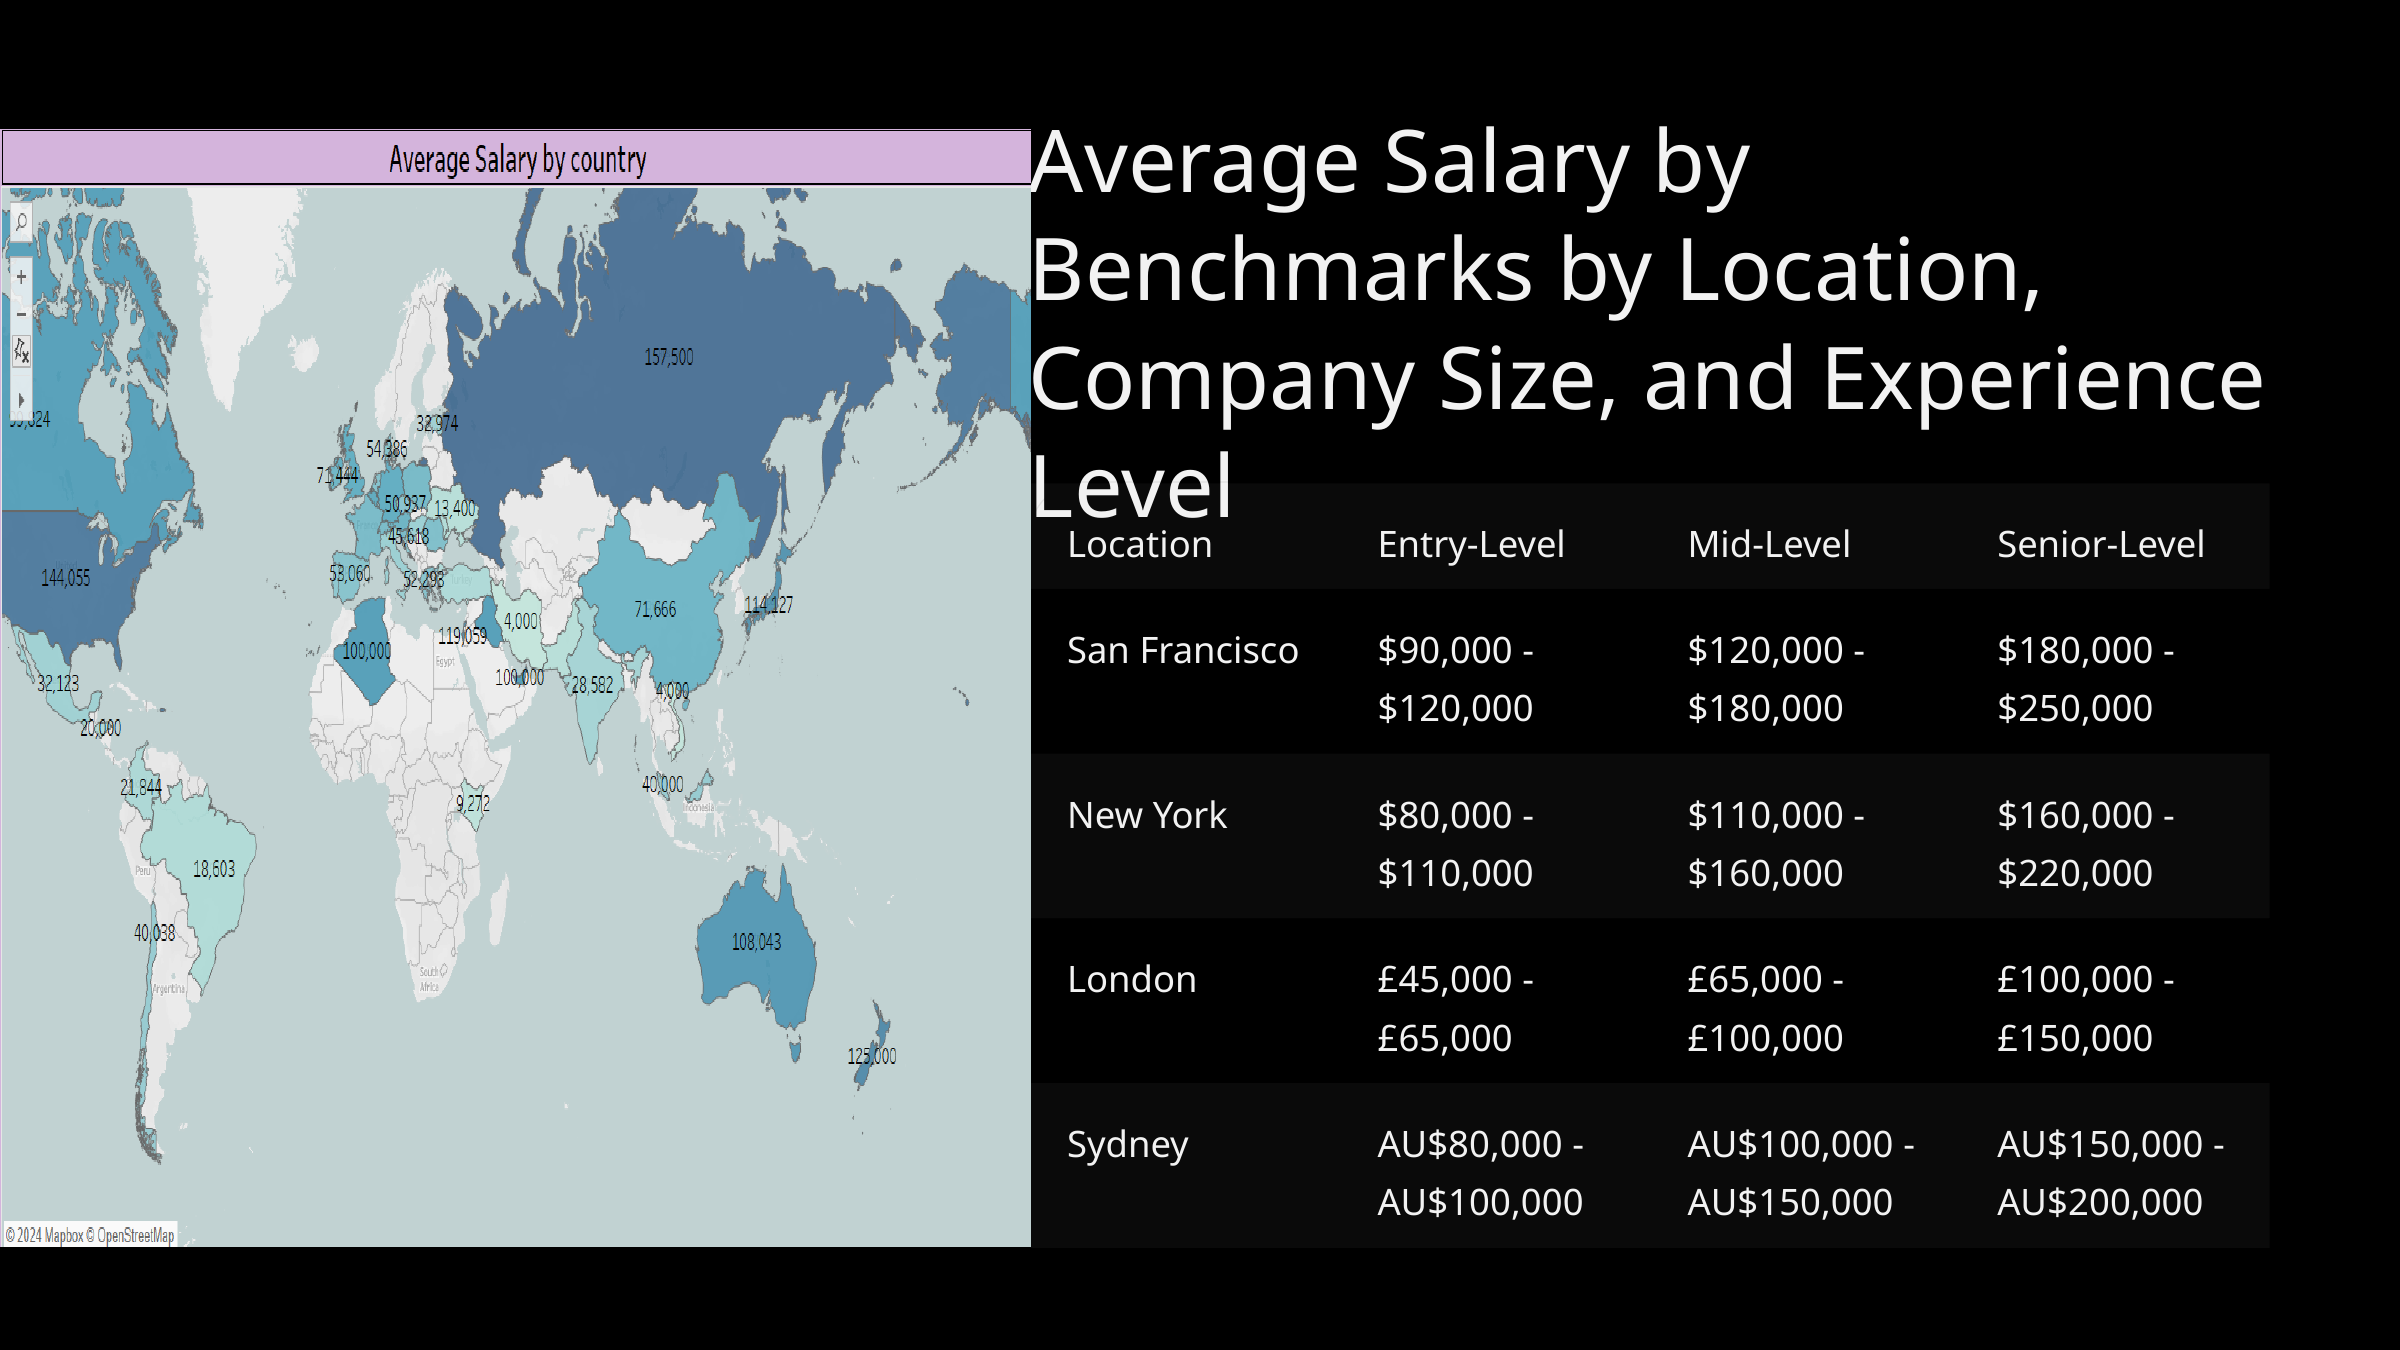

Average Salary by Benchmarks by Location, Company Size, and Experience Level
Location
Entry-Level
Mid-Level
Senior-Level
San Francisco
$90,000 - $120,000
$120,000 - $180,000
$180,000 - $250,000
New York
$80,000 - $110,000
$110,000 - $160,000
$160,000 - $220,000
London
£45,000 - £65,000
£65,000 - £100,000
£100,000 - £150,000
Sydney
AU$80,000 - AU$100,000
AU$100,000 - AU$150,000
AU$150,000 - AU$200,000